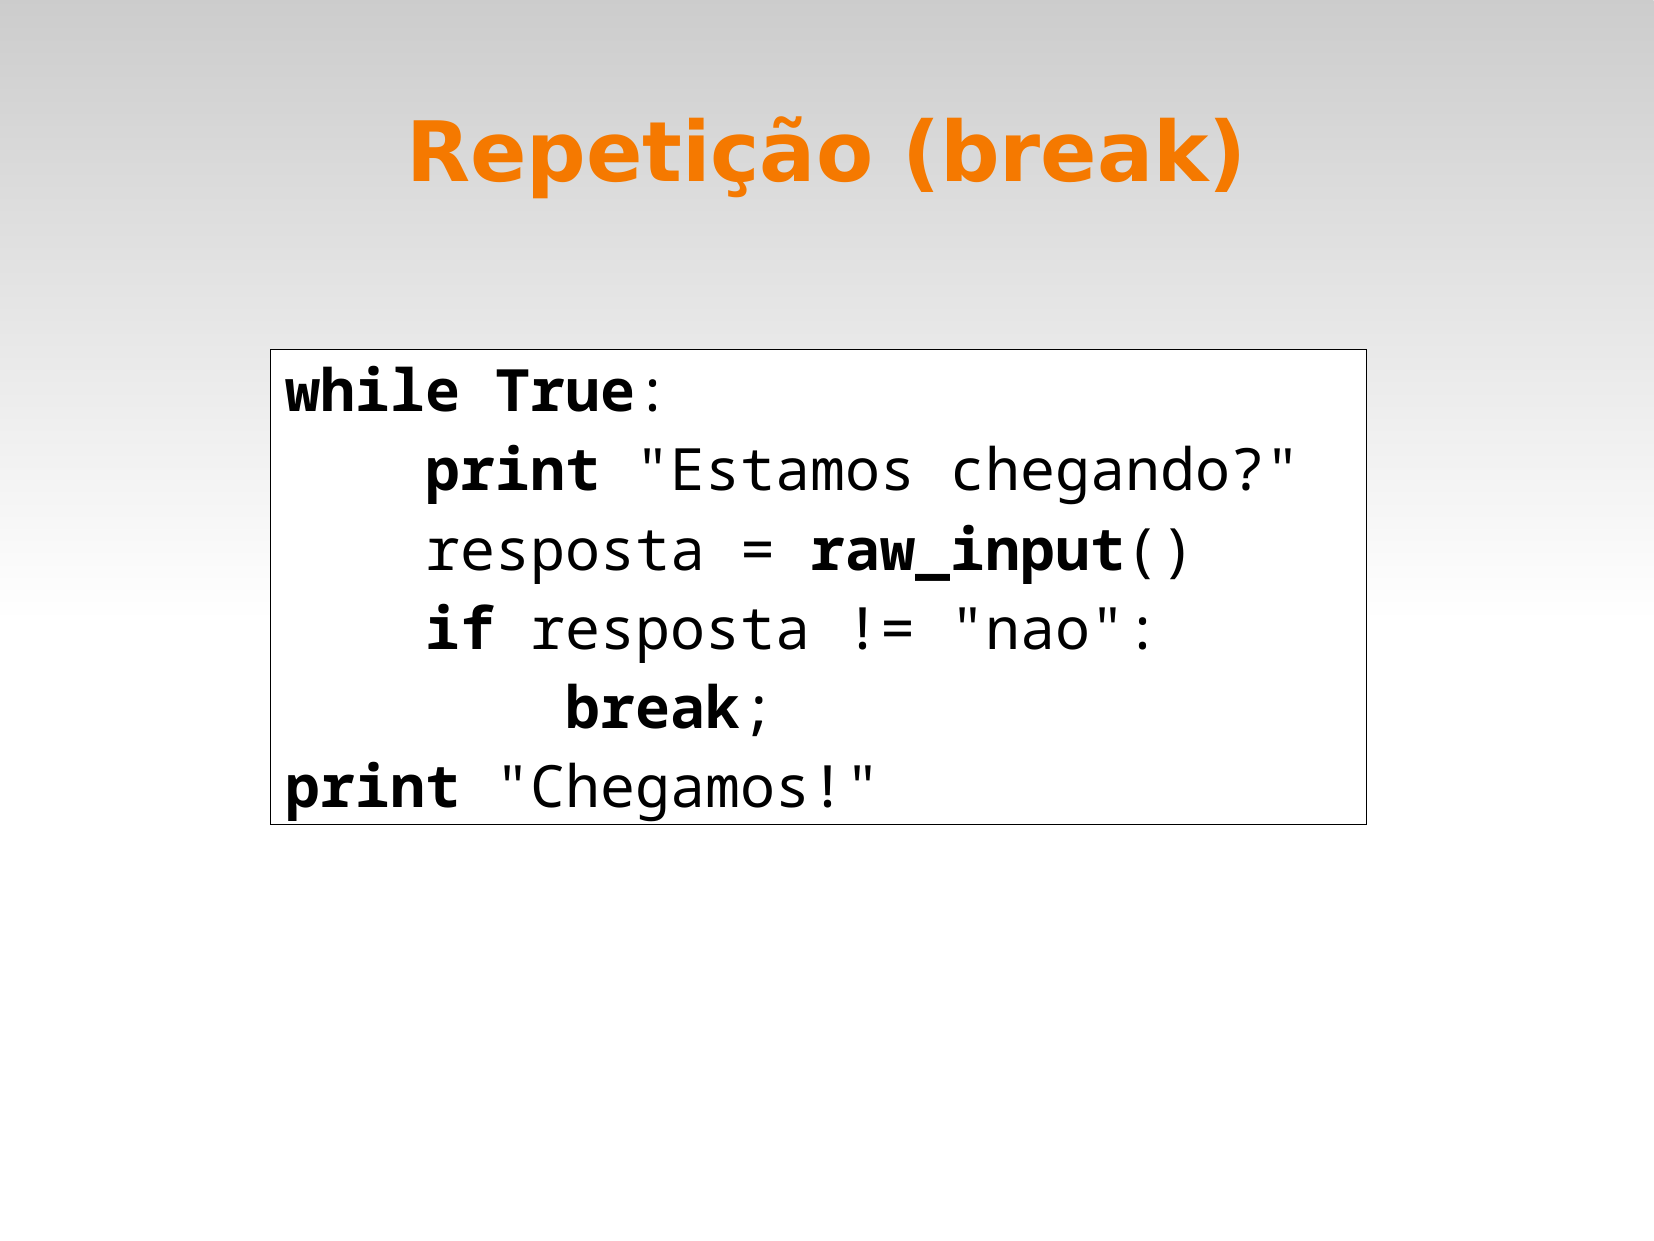

# Repetição (break)
while True:
 print "Estamos chegando?"
 resposta = raw_input()
 if resposta != "nao":
 break;
print "Chegamos!"